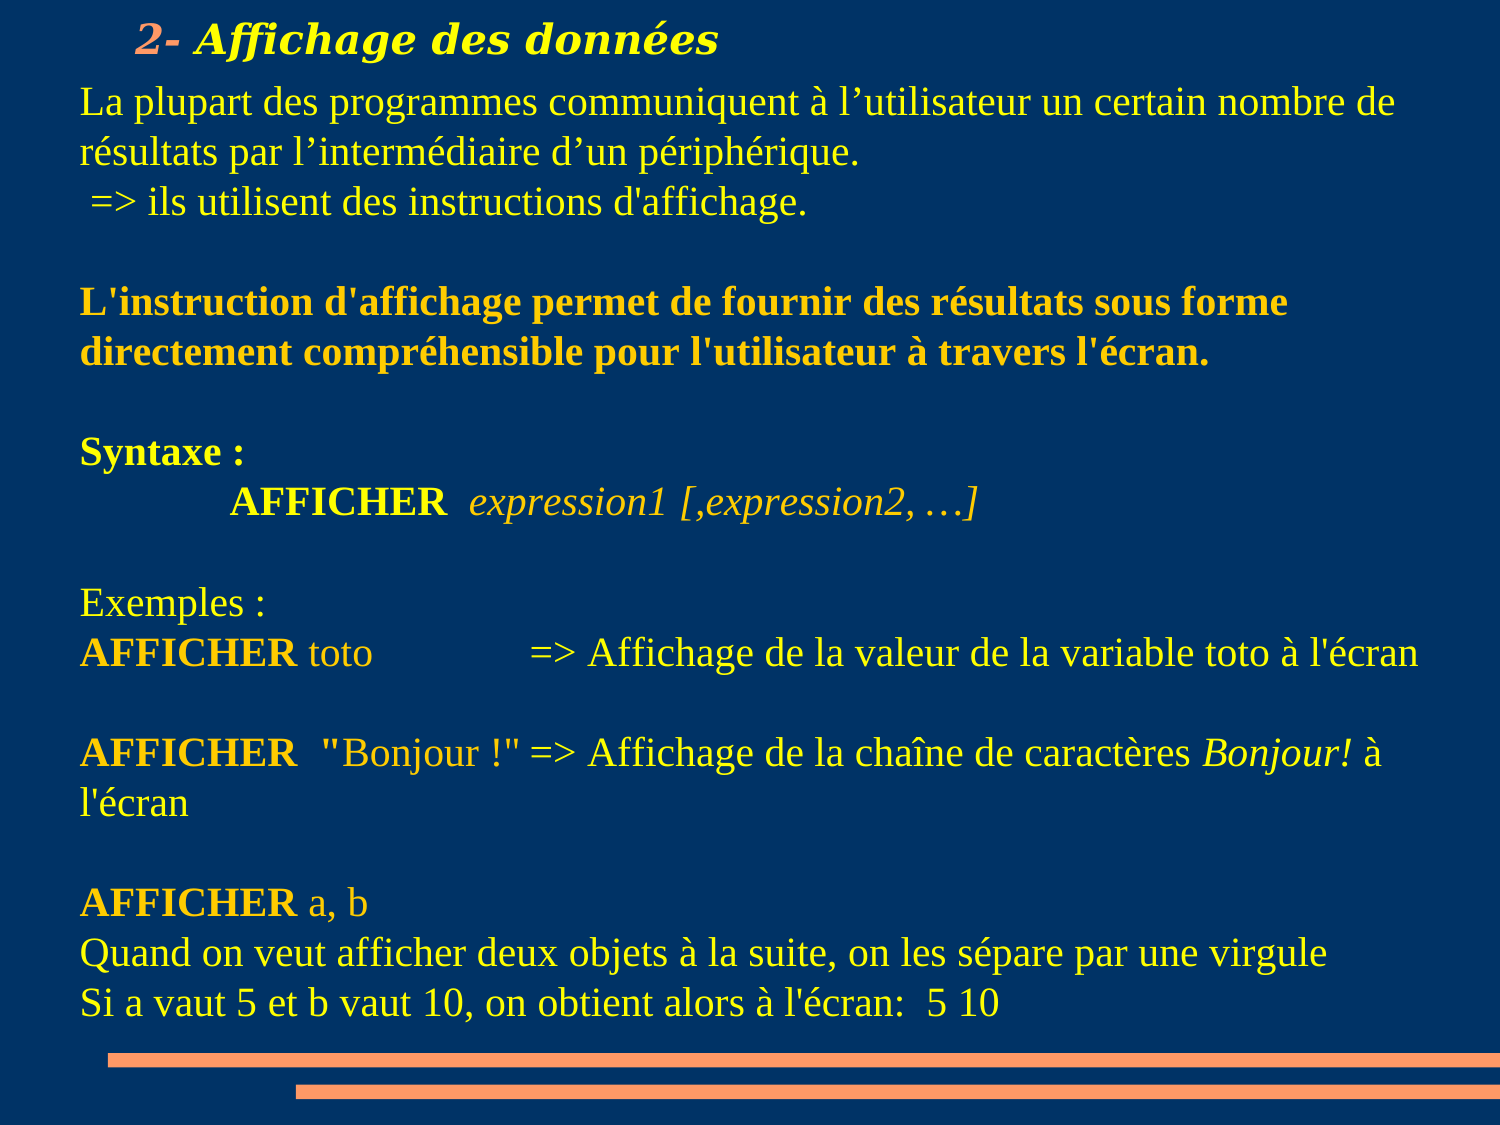

# 2- Affichage des données
La plupart des programmes communiquent à l’utilisateur un certain nombre de résultats par l’intermédiaire d’un périphérique.
 => ils utilisent des instructions d'affichage.
L'instruction d'affichage permet de fournir des résultats sous forme
directement compréhensible pour l'utilisateur à travers l'écran.
Syntaxe :
	AFFICHER expression1 [,expression2, …]
Exemples :
AFFICHER toto 	=> Affichage de la valeur de la variable toto à l'écran
AFFICHER "Bonjour !"	=> Affichage de la chaîne de caractères Bonjour! à l'écran
AFFICHER a, b
Quand on veut afficher deux objets à la suite, on les sépare par une virgule
Si a vaut 5 et b vaut 10, on obtient alors à l'écran: 5 10